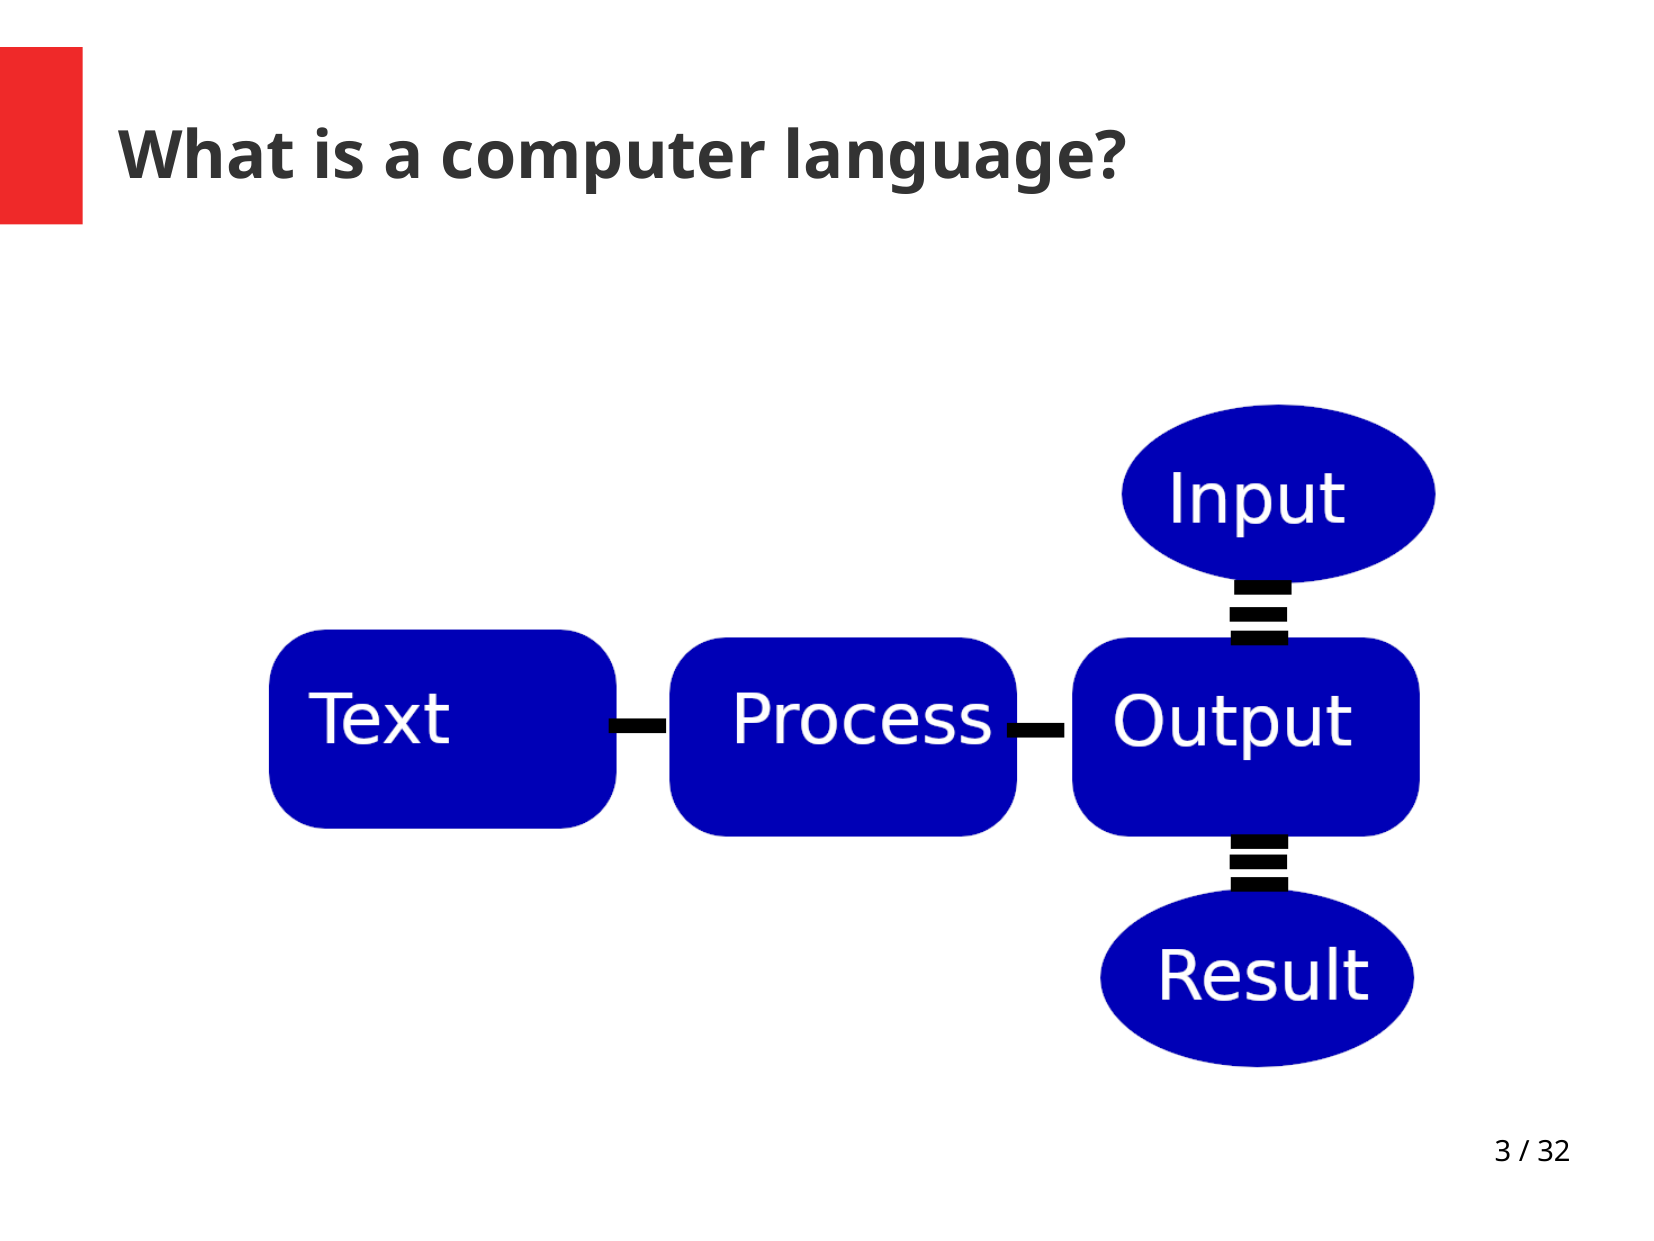

# What is a computer language?
3